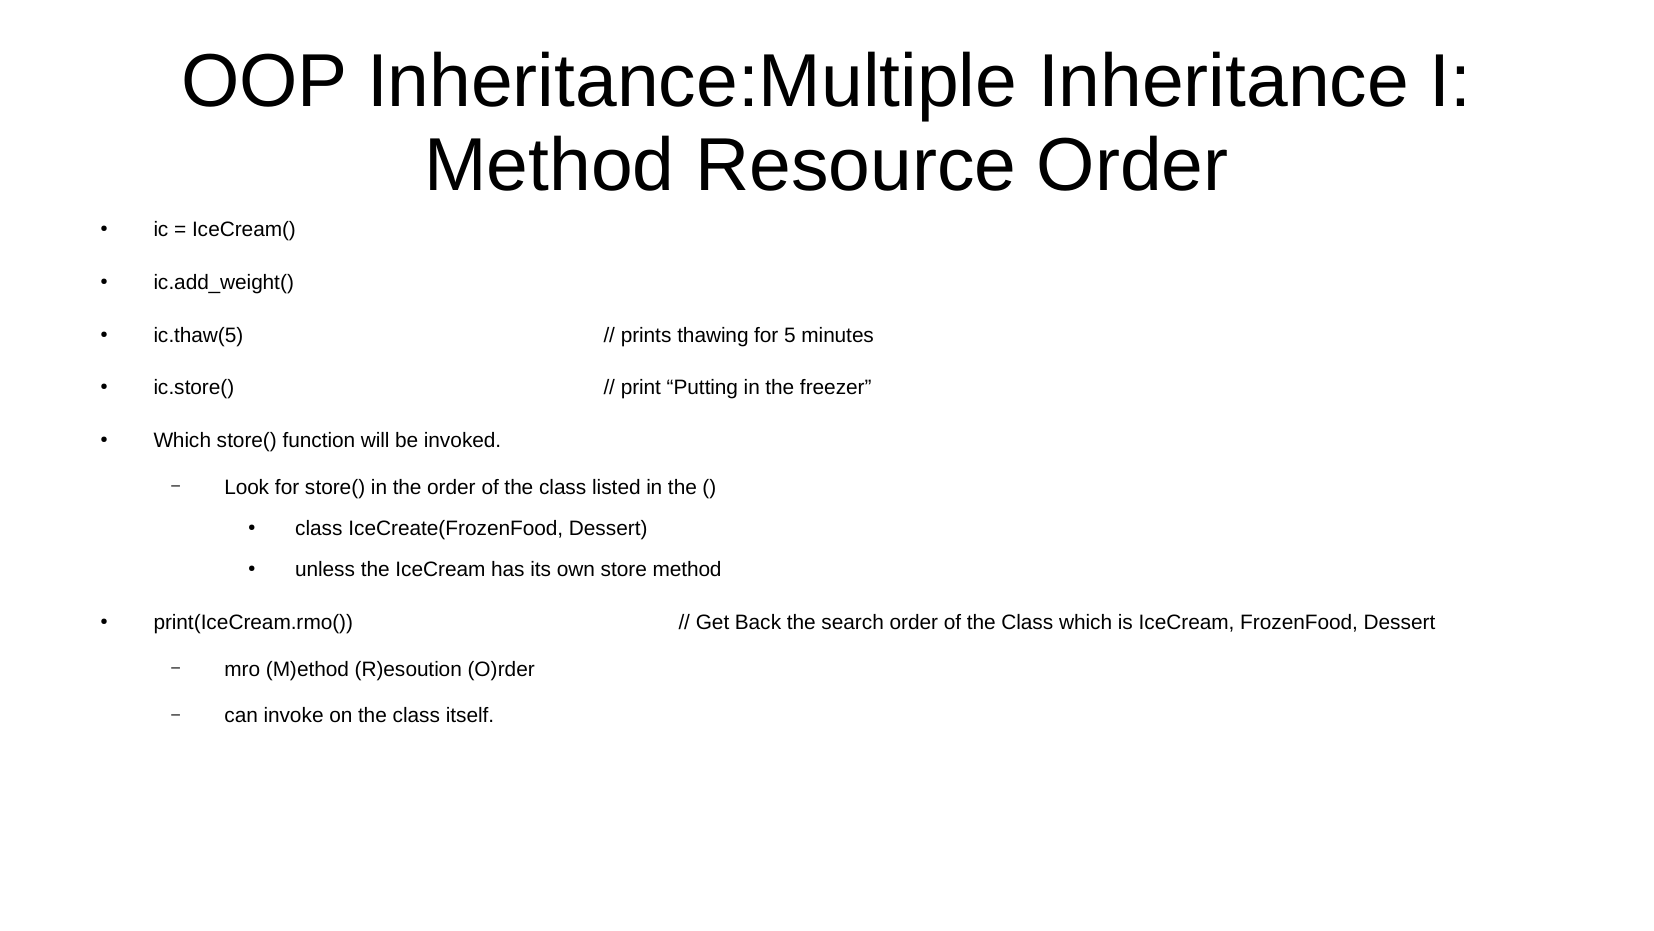

# OOP Inheritance:Multiple Inheritance I: Method Resource Order
ic = IceCream()
ic.add_weight()
ic.thaw(5)					// prints thawing for 5 minutes
ic.store()					// print “Putting in the freezer”
Which store() function will be invoked.
Look for store() in the order of the class listed in the ()
class IceCreate(FrozenFood, Dessert)
unless the IceCream has its own store method
print(IceCream.rmo())					// Get Back the search order of the Class which is IceCream, FrozenFood, Dessert
mro (M)ethod (R)esoution (O)rder
can invoke on the class itself.